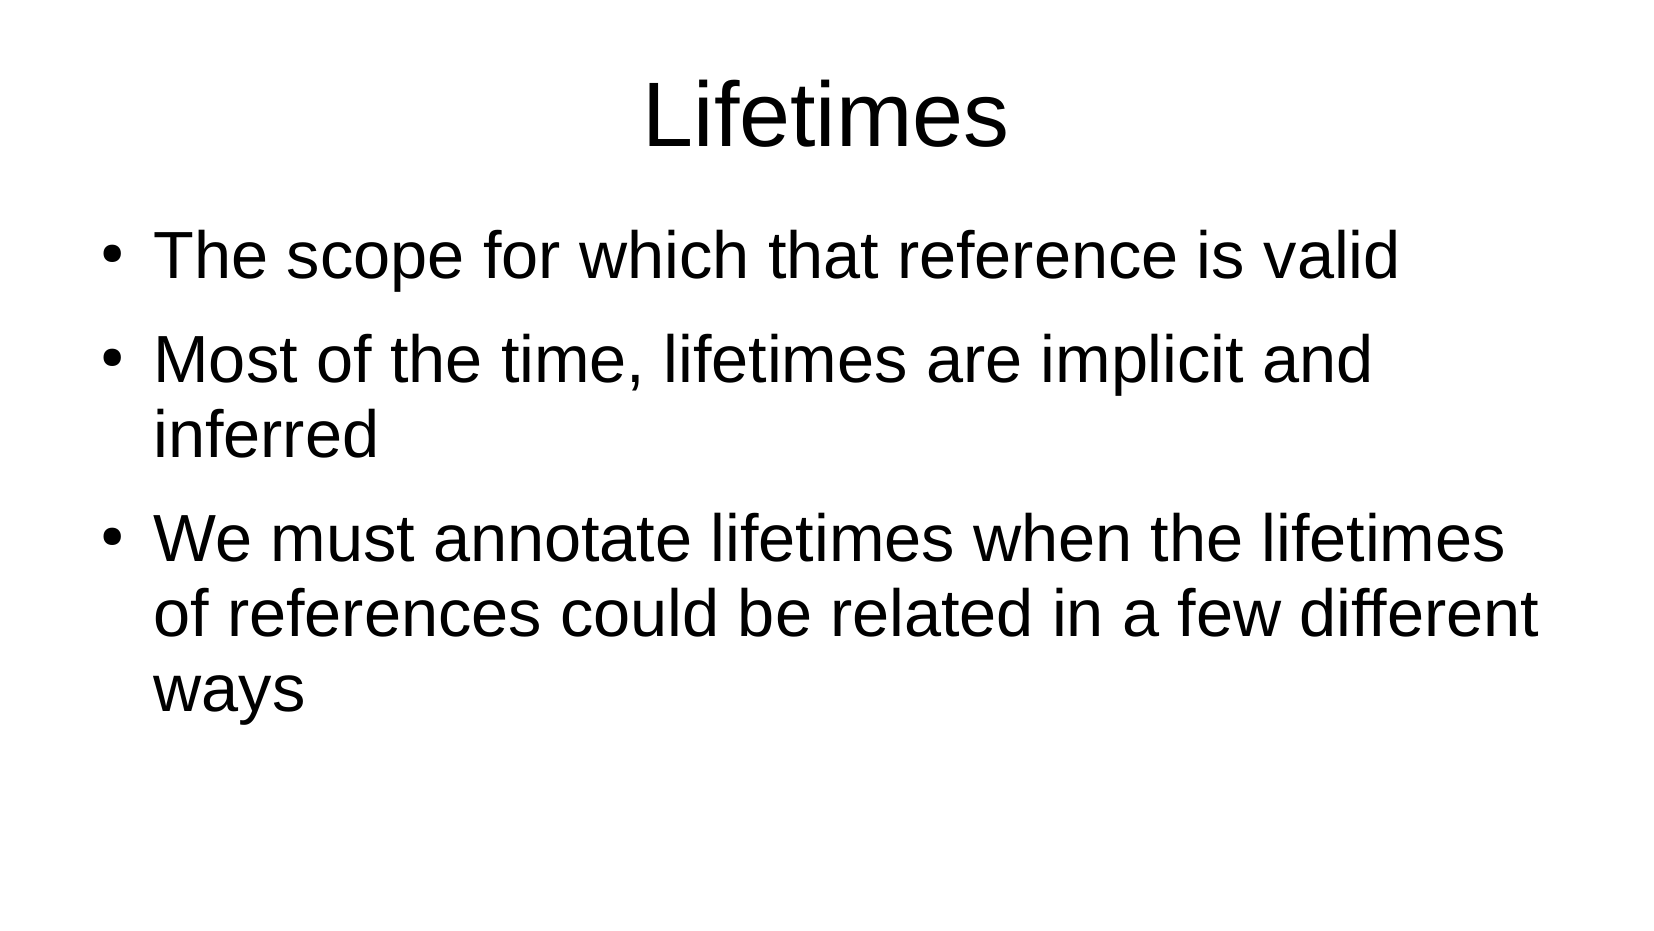

# Lifetimes
The scope for which that reference is valid
Most of the time, lifetimes are implicit and inferred
We must annotate lifetimes when the lifetimes of references could be related in a few different ways